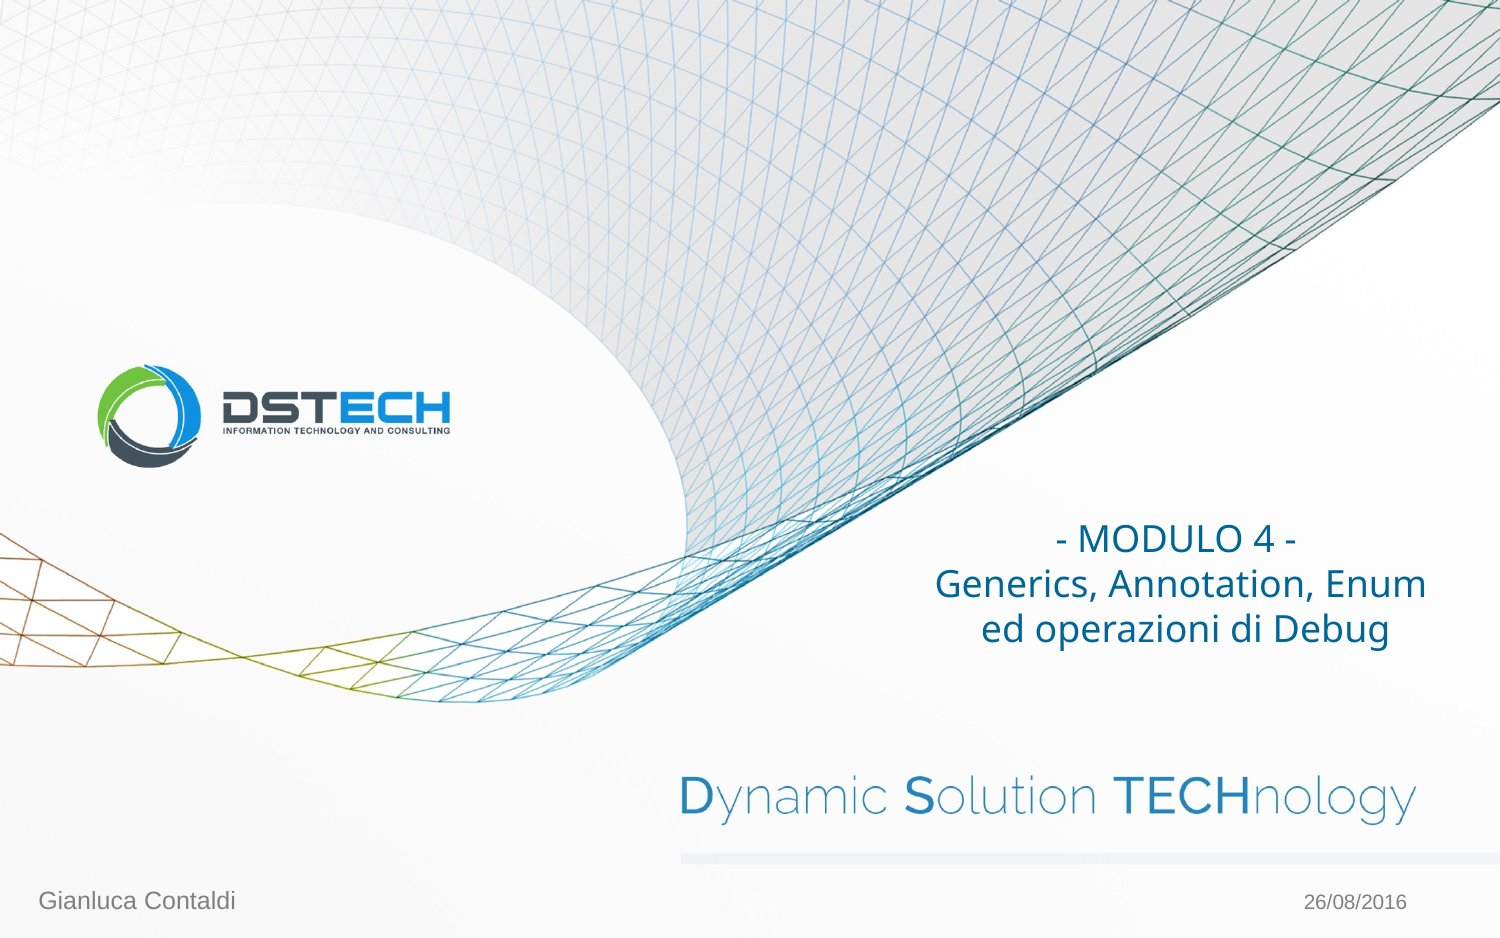

- MODULO 4 -
Generics, Annotation, Enum
 ed operazioni di Debug
Gianluca Contaldi 															 26/08/2016
Footer Text
24/08/16